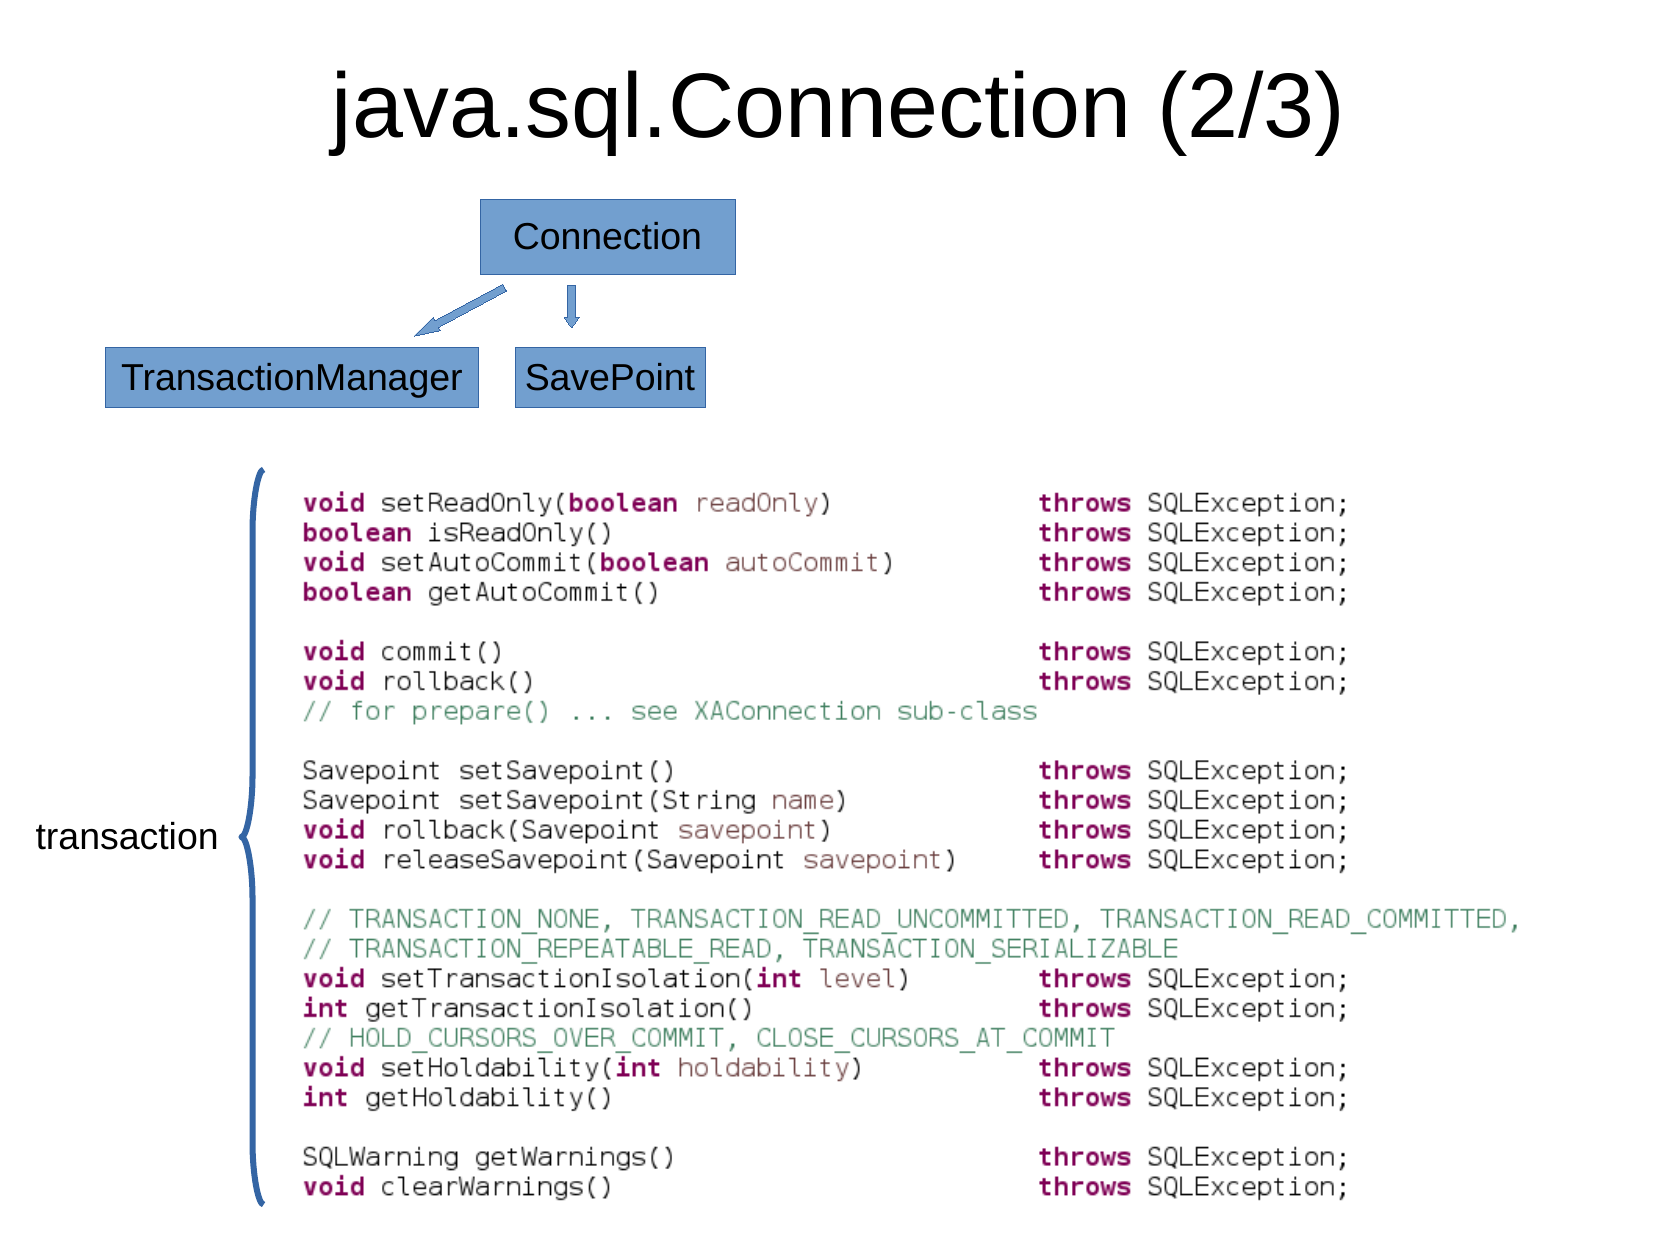

# java.sql.Connection (2/3)
Connection
TransactionManager
SavePoint
transaction